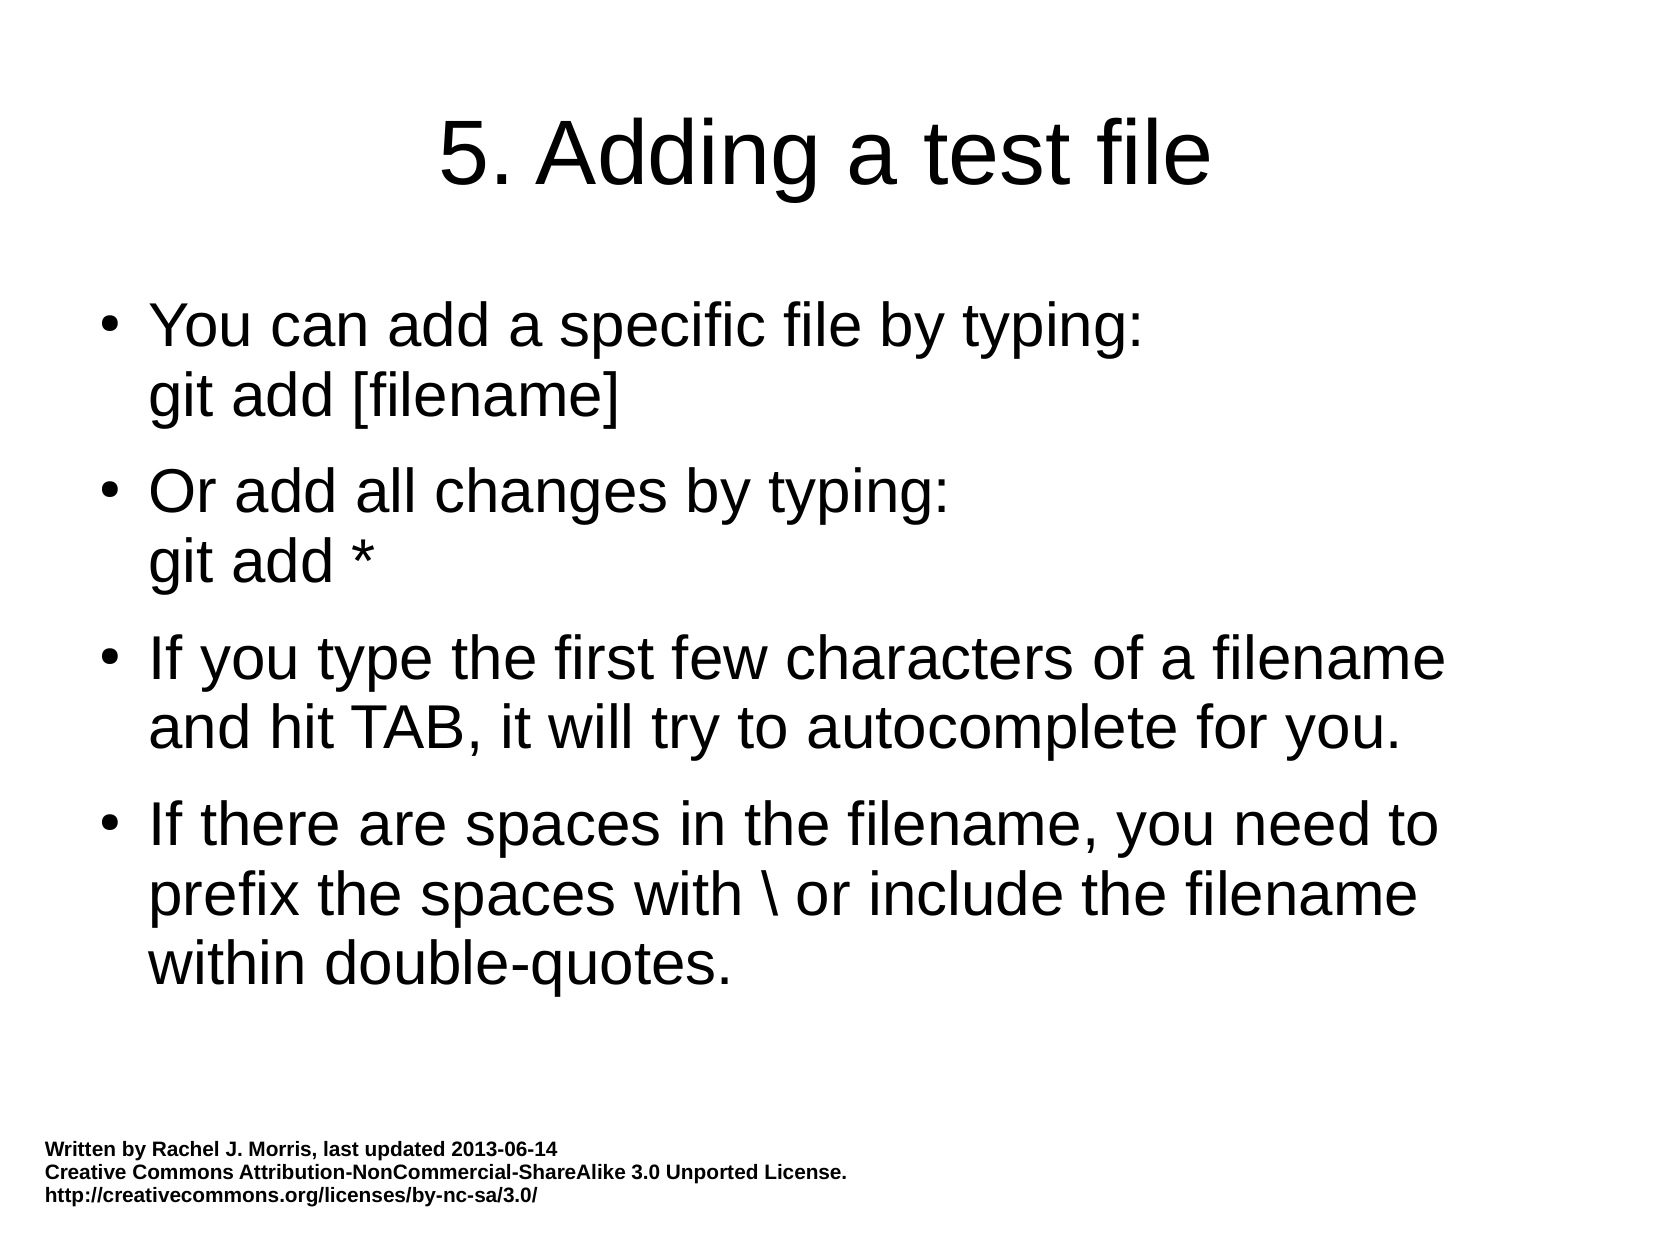

# 5. Adding a test file
You can add a specific file by typing:
git add [filename]
Or add all changes by typing:
git add *
If you type the first few characters of a filename and hit TAB, it will try to autocomplete for you.
If there are spaces in the filename, you need to prefix the spaces with \ or include the filename within double-quotes.